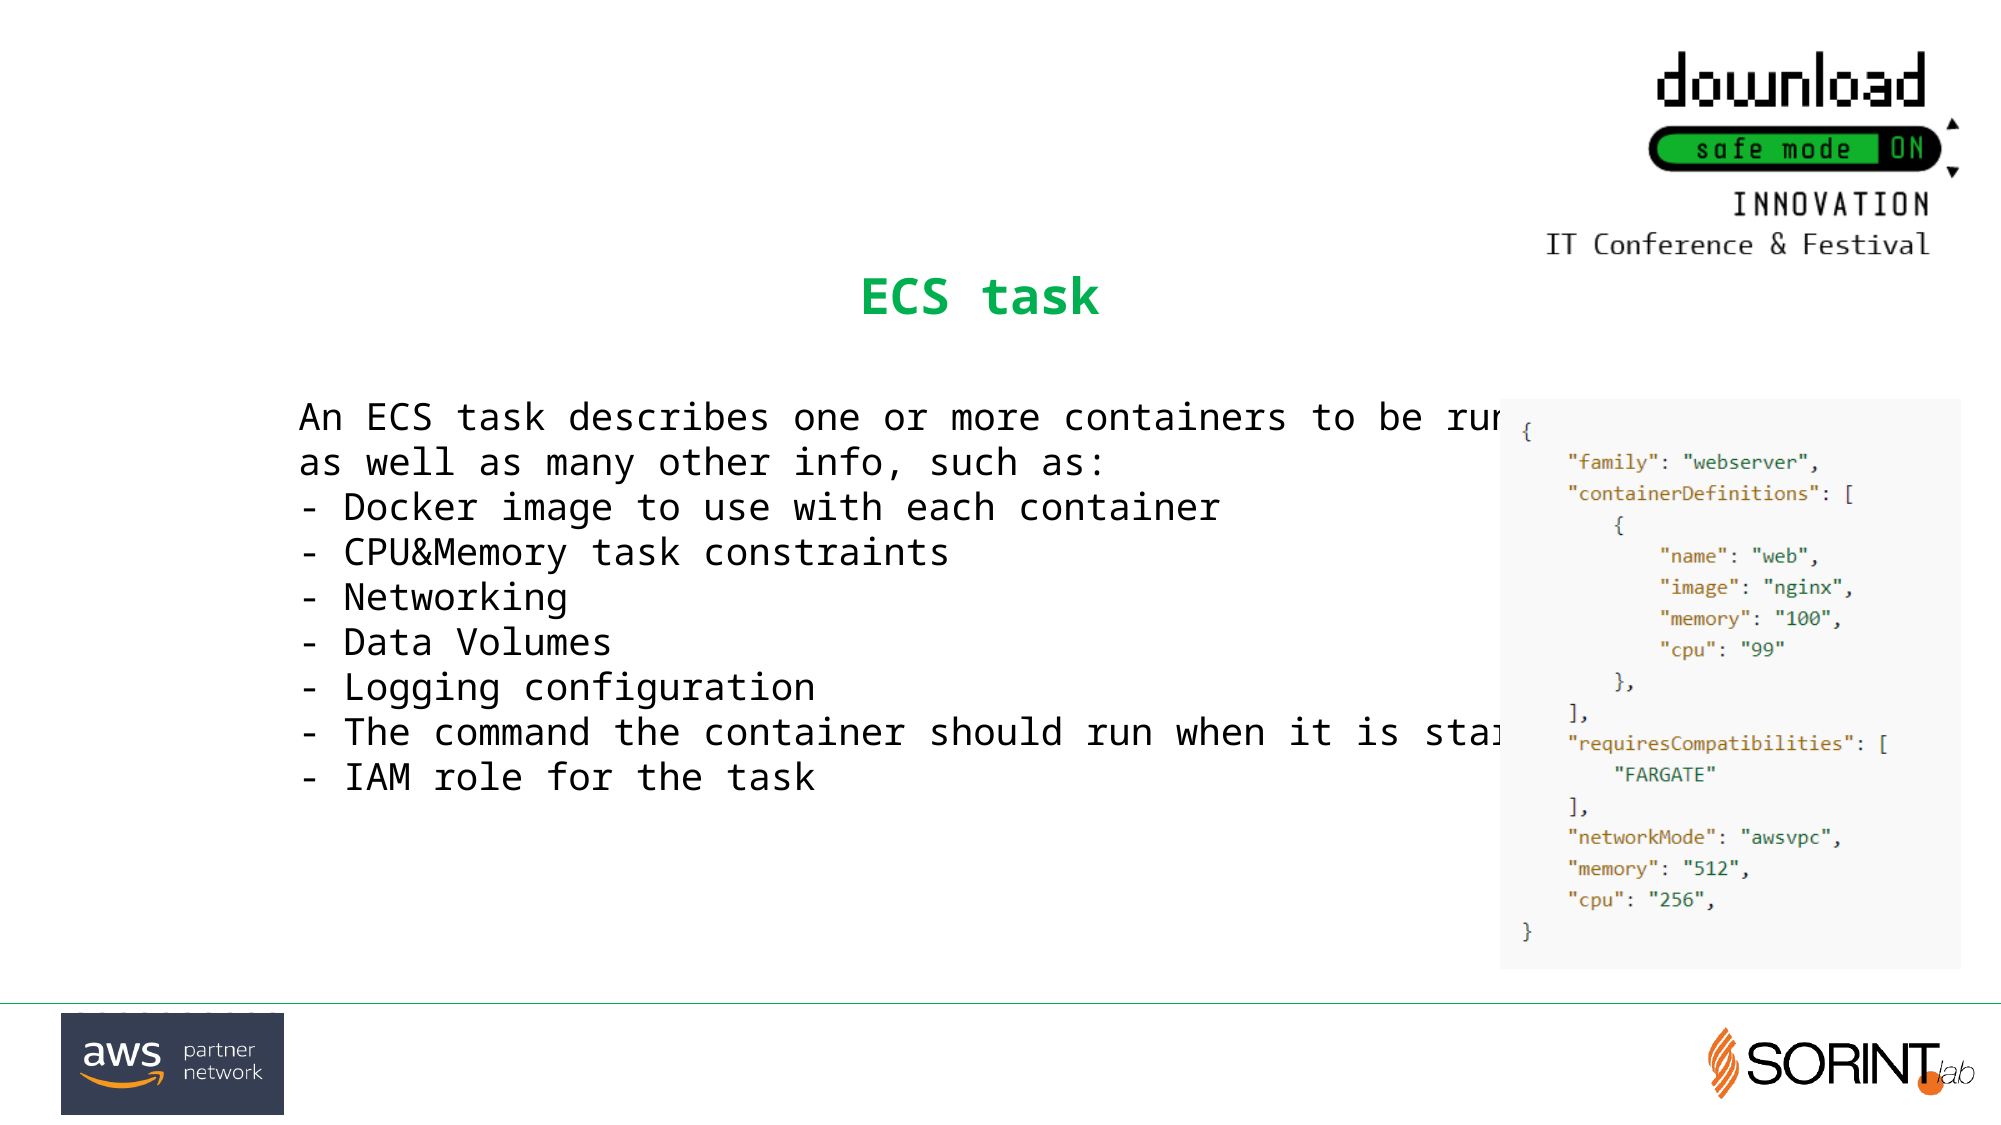

# ECS task
An ECS task describes one or more containers to be run
as well as many other info, such as:
- Docker image to use with each container
- CPU&Memory task constraints
- Networking
- Data Volumes
- Logging configuration
- The command the container should run when it is started
- IAM role for the task